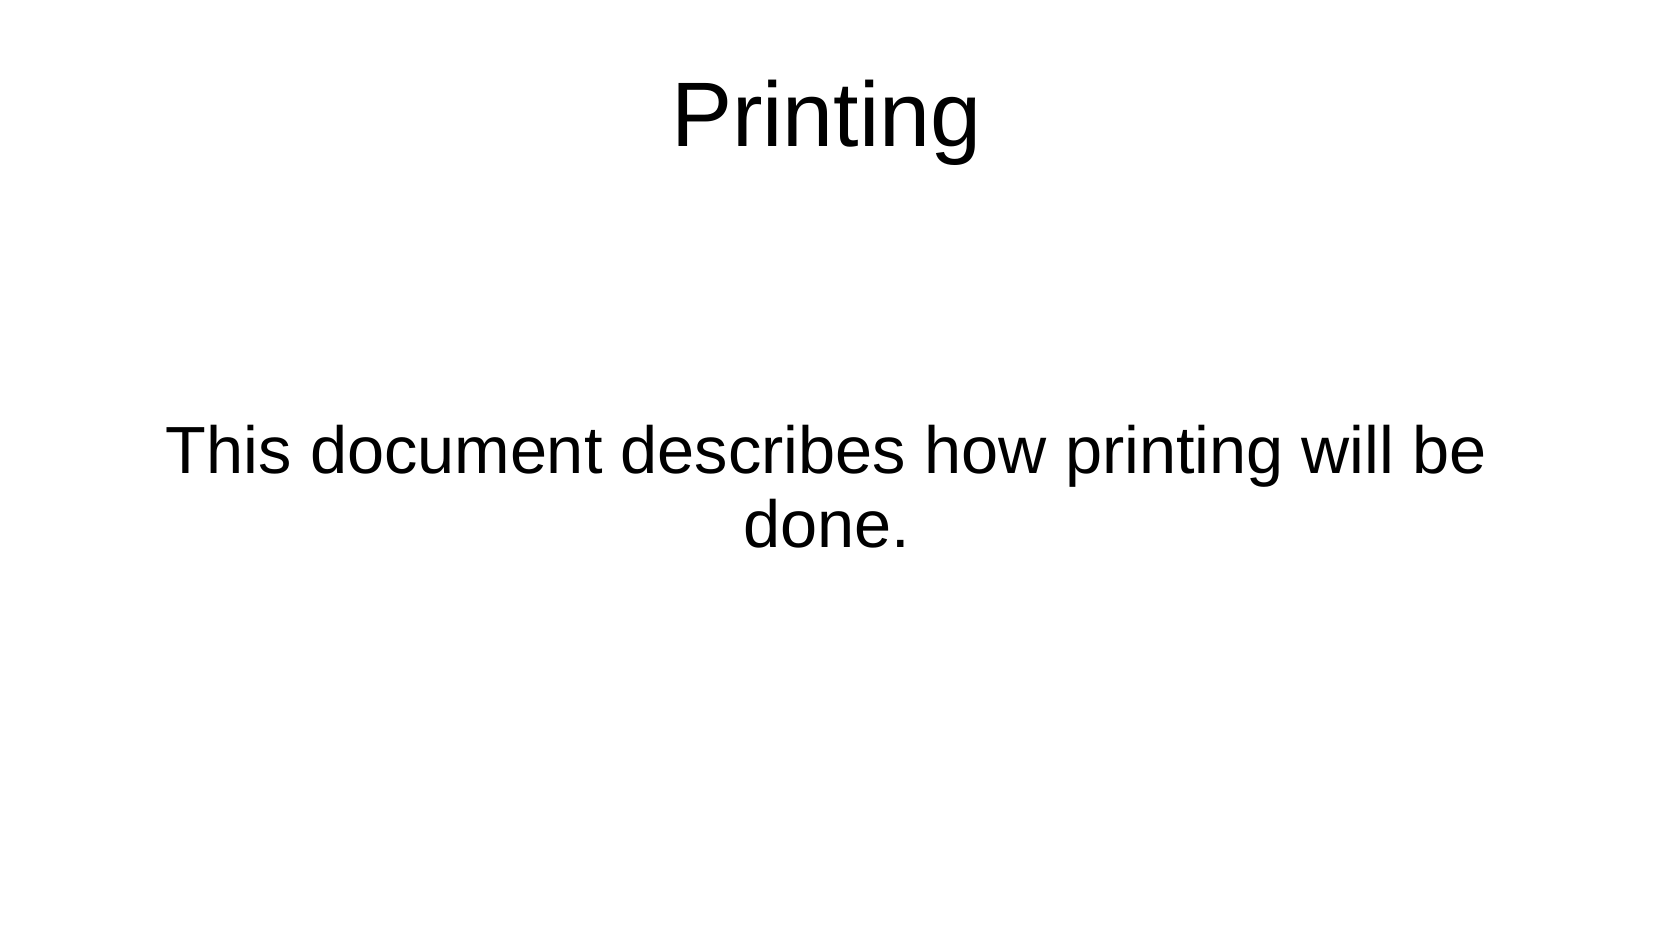

# Printing
This document describes how printing will be done.